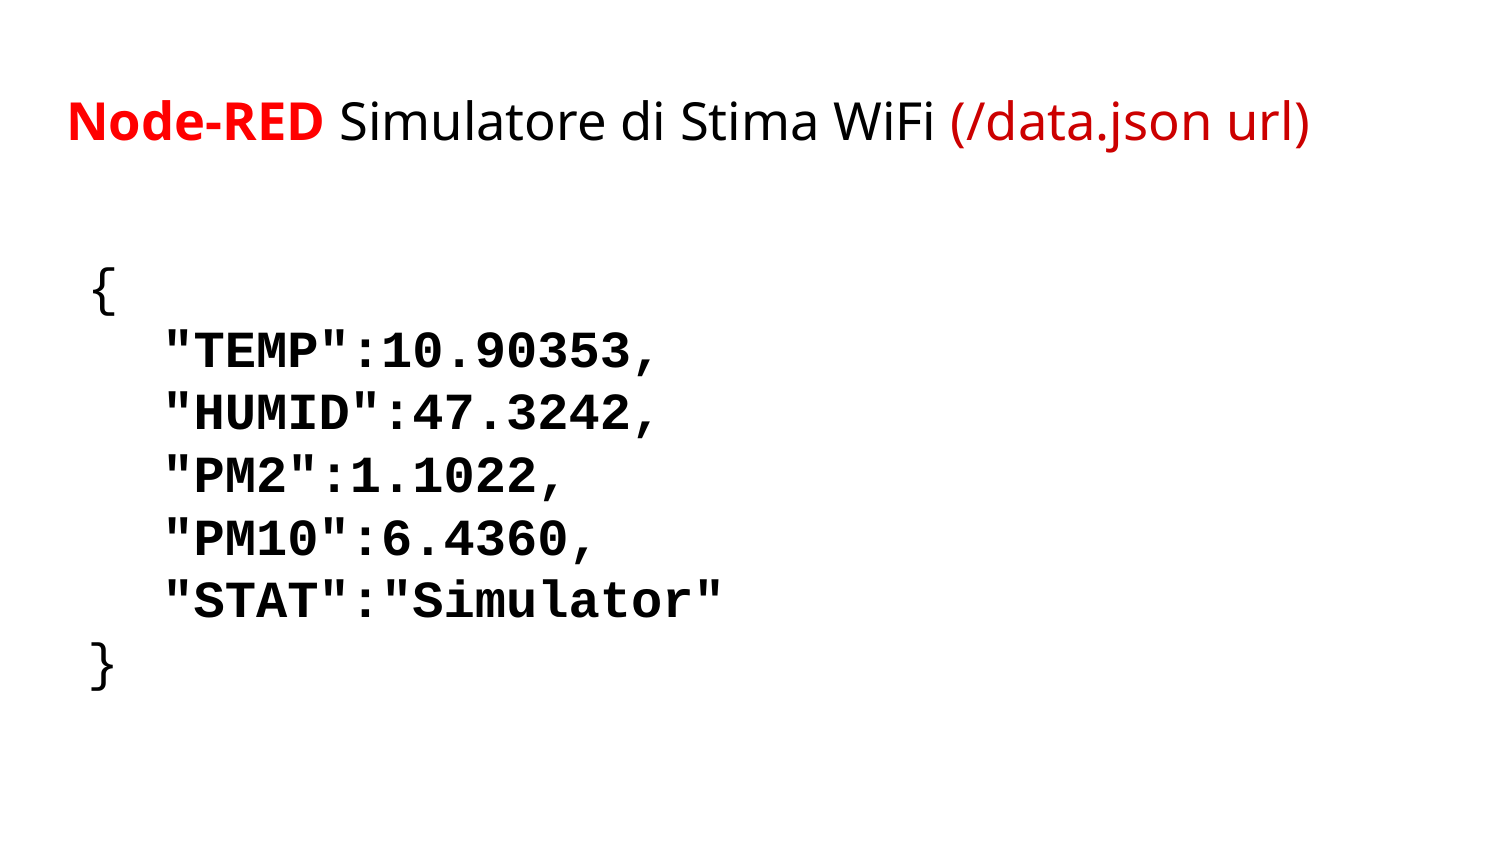

# Node-RED Simulatore di Stima WiFi (/data.json url)
{
"TEMP":10.90353,
"HUMID":47.3242,
"PM2":1.1022,
"PM10":6.4360,
"STAT":"Simulator"
}